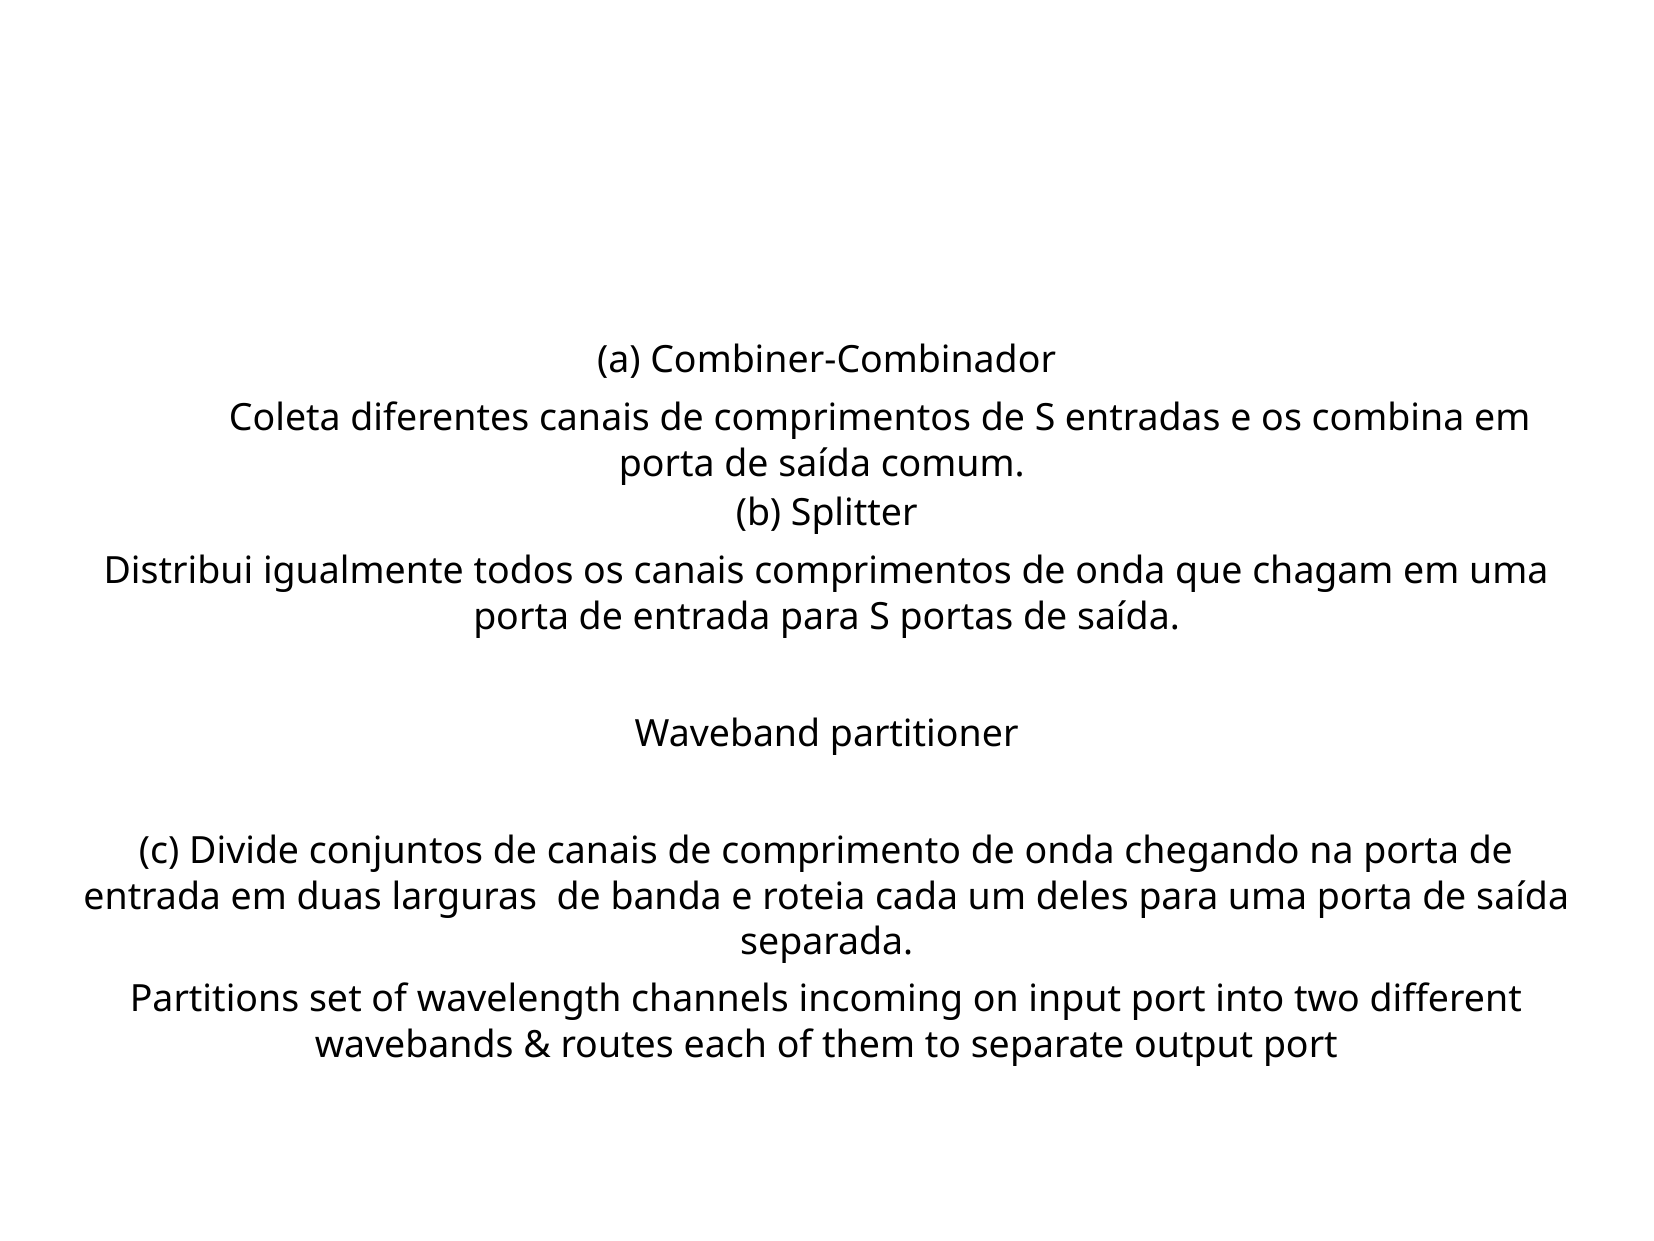

#
(a) Combiner-Combinador
 Coleta diferentes canais de comprimentos de S entradas e os combina em porta de saída comum.
(b) Splitter
Distribui igualmente todos os canais comprimentos de onda que chagam em uma porta de entrada para S portas de saída.
Waveband partitioner
(c) Divide conjuntos de canais de comprimento de onda chegando na porta de entrada em duas larguras de banda e roteia cada um deles para uma porta de saída separada.
Partitions set of wavelength channels incoming on input port into two different wavebands & routes each of them to separate output port